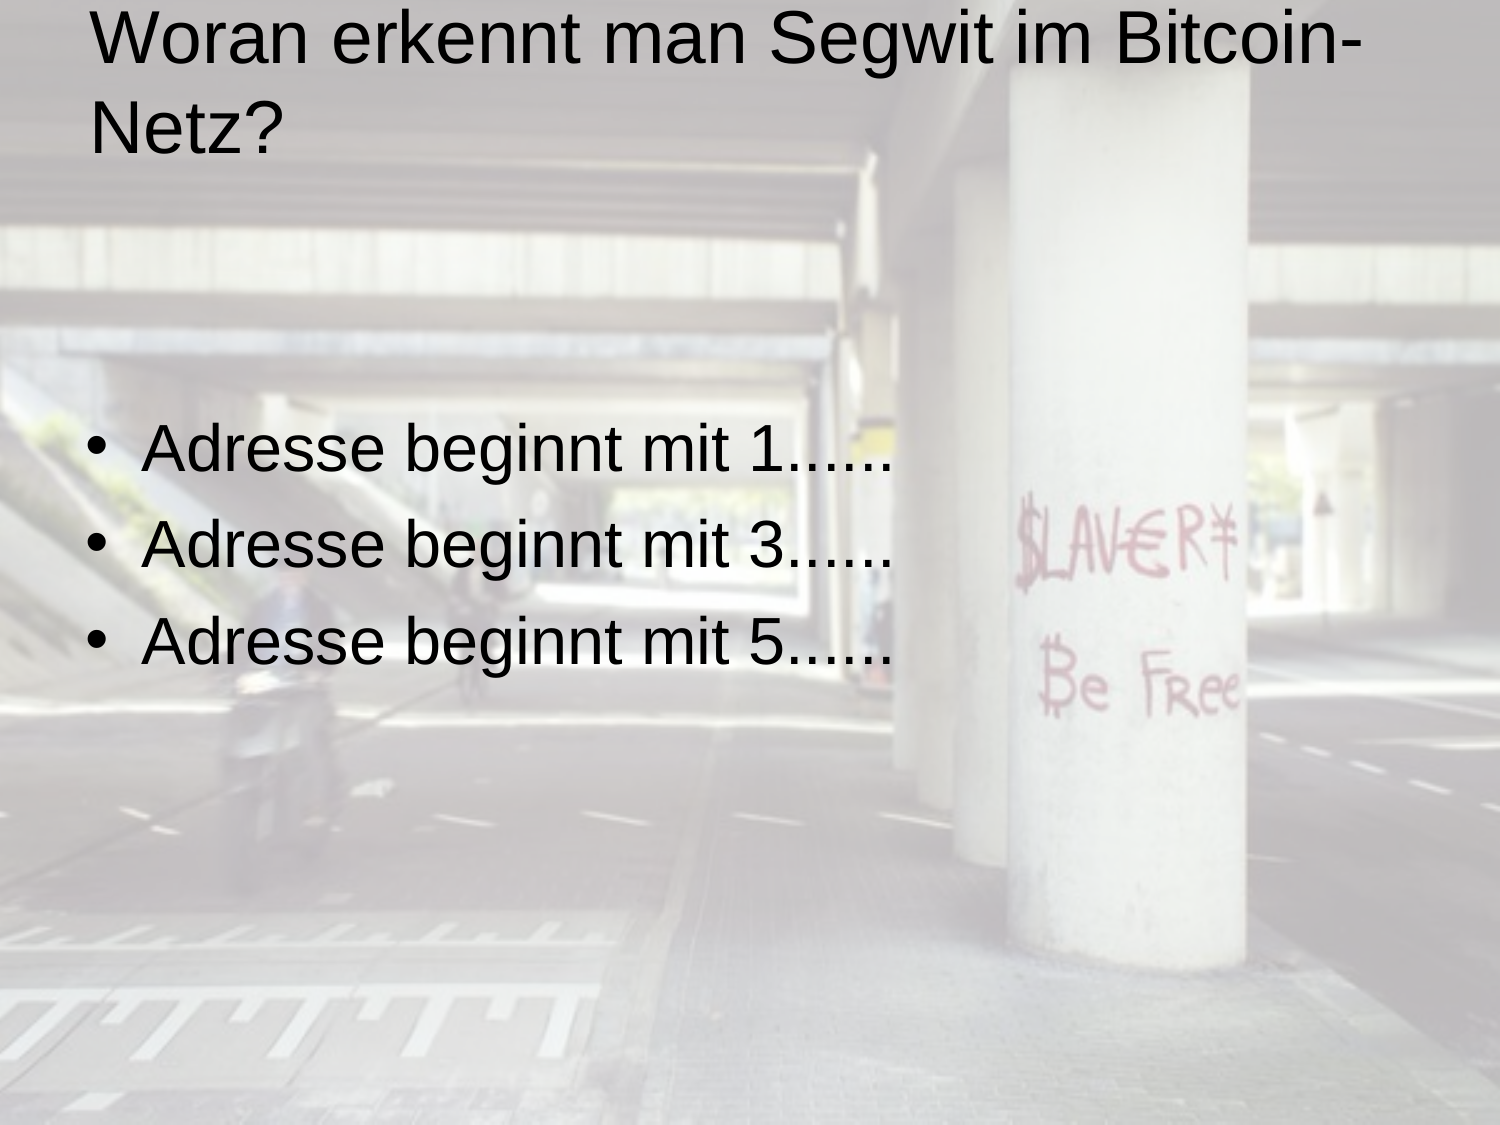

# Woran erkennt man Segwit im Bitcoin-Netz?
Adresse beginnt mit 1......
Adresse beginnt mit 3......
Adresse beginnt mit 5......